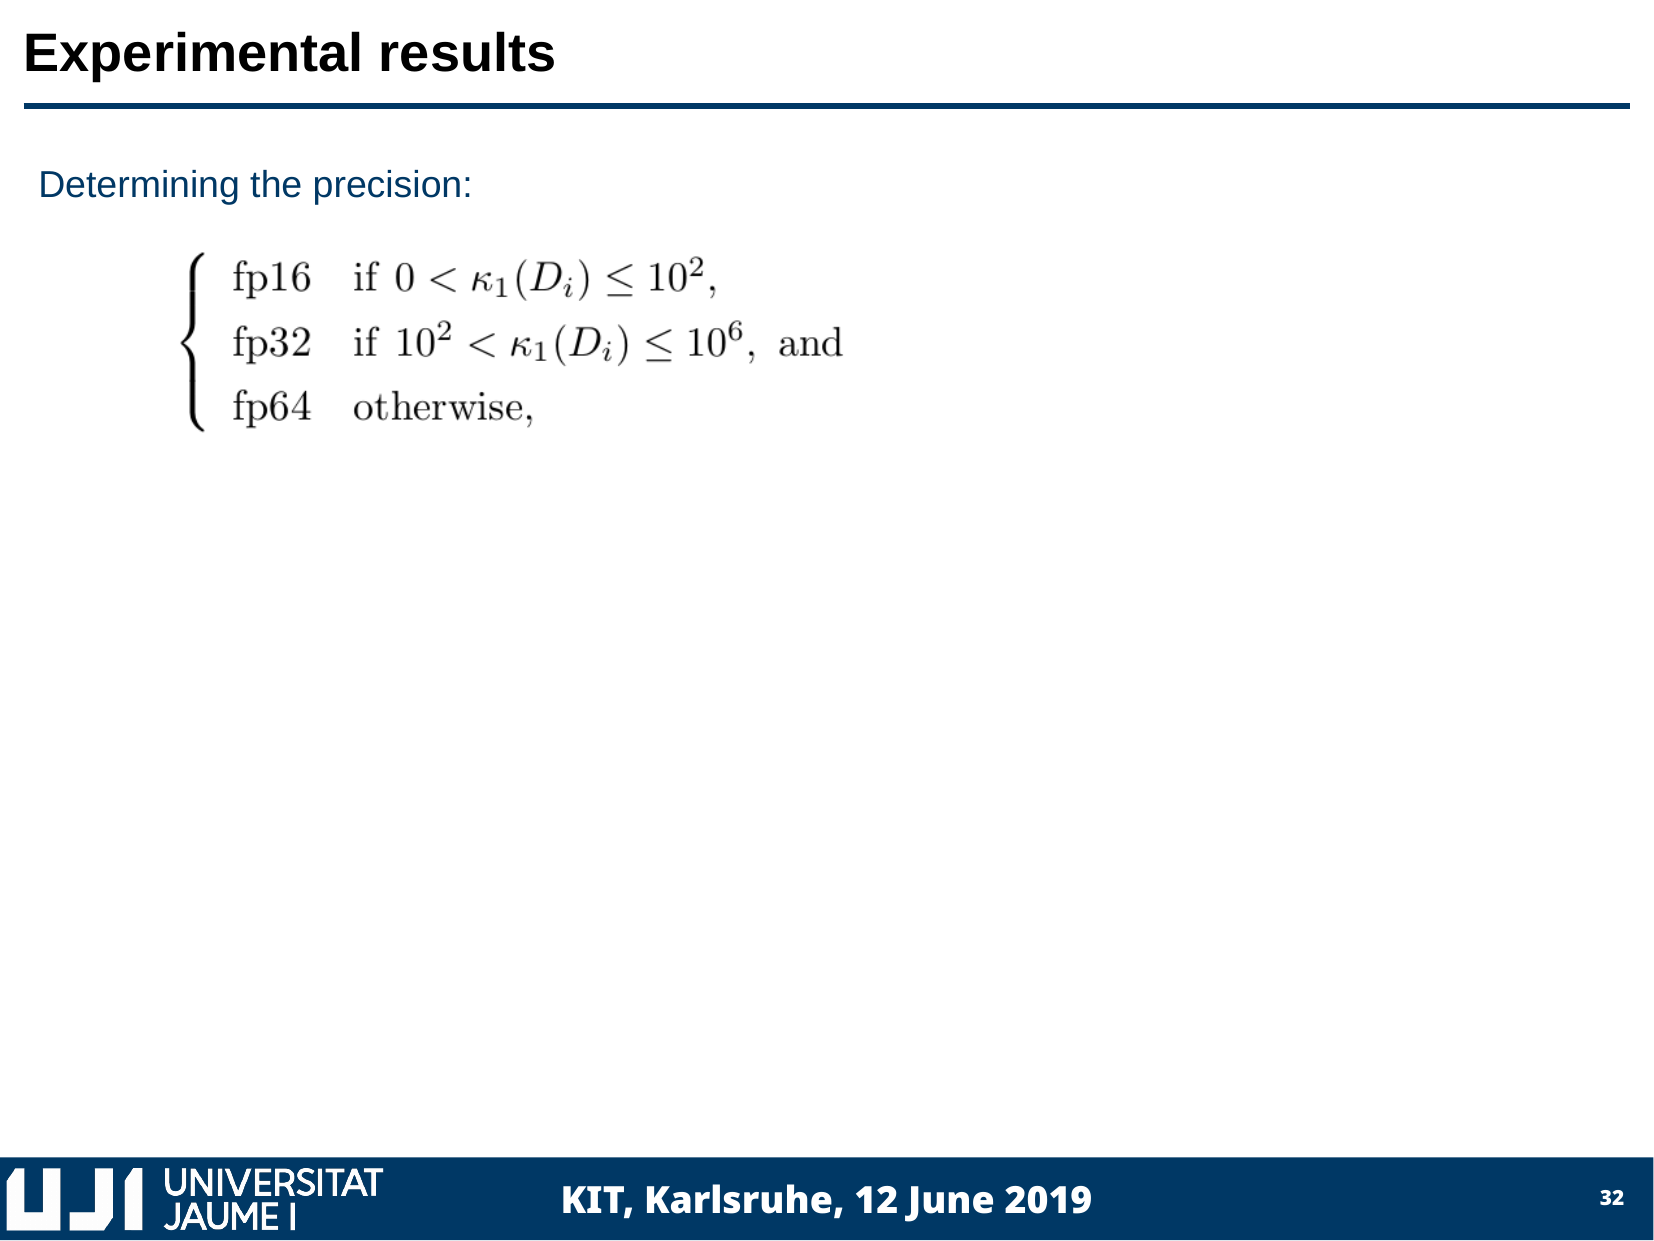

# Experimental results
Determining the precision:
KIT, Karlsruhe, 12 June 2019
32